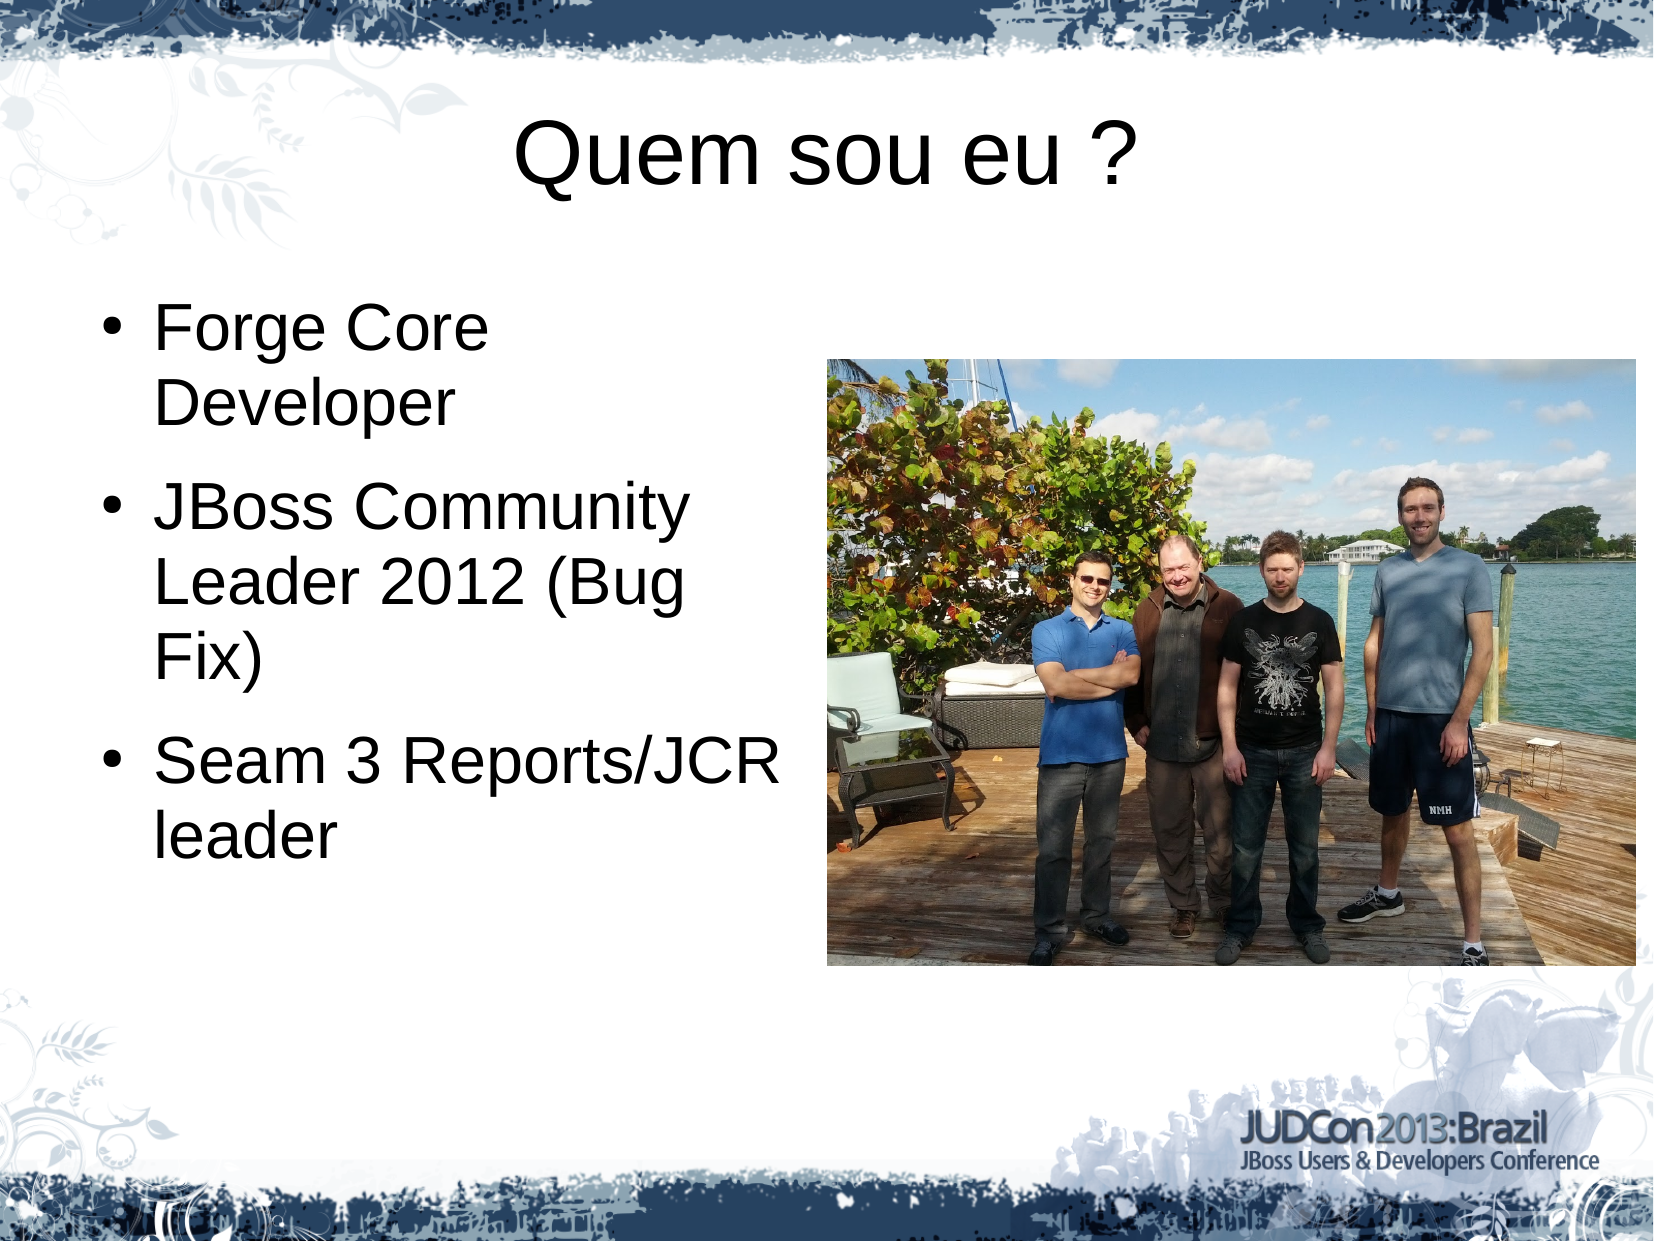

# Quem sou eu ?
Forge Core Developer
JBoss Community Leader 2012 (Bug Fix)
Seam 3 Reports/JCR leader